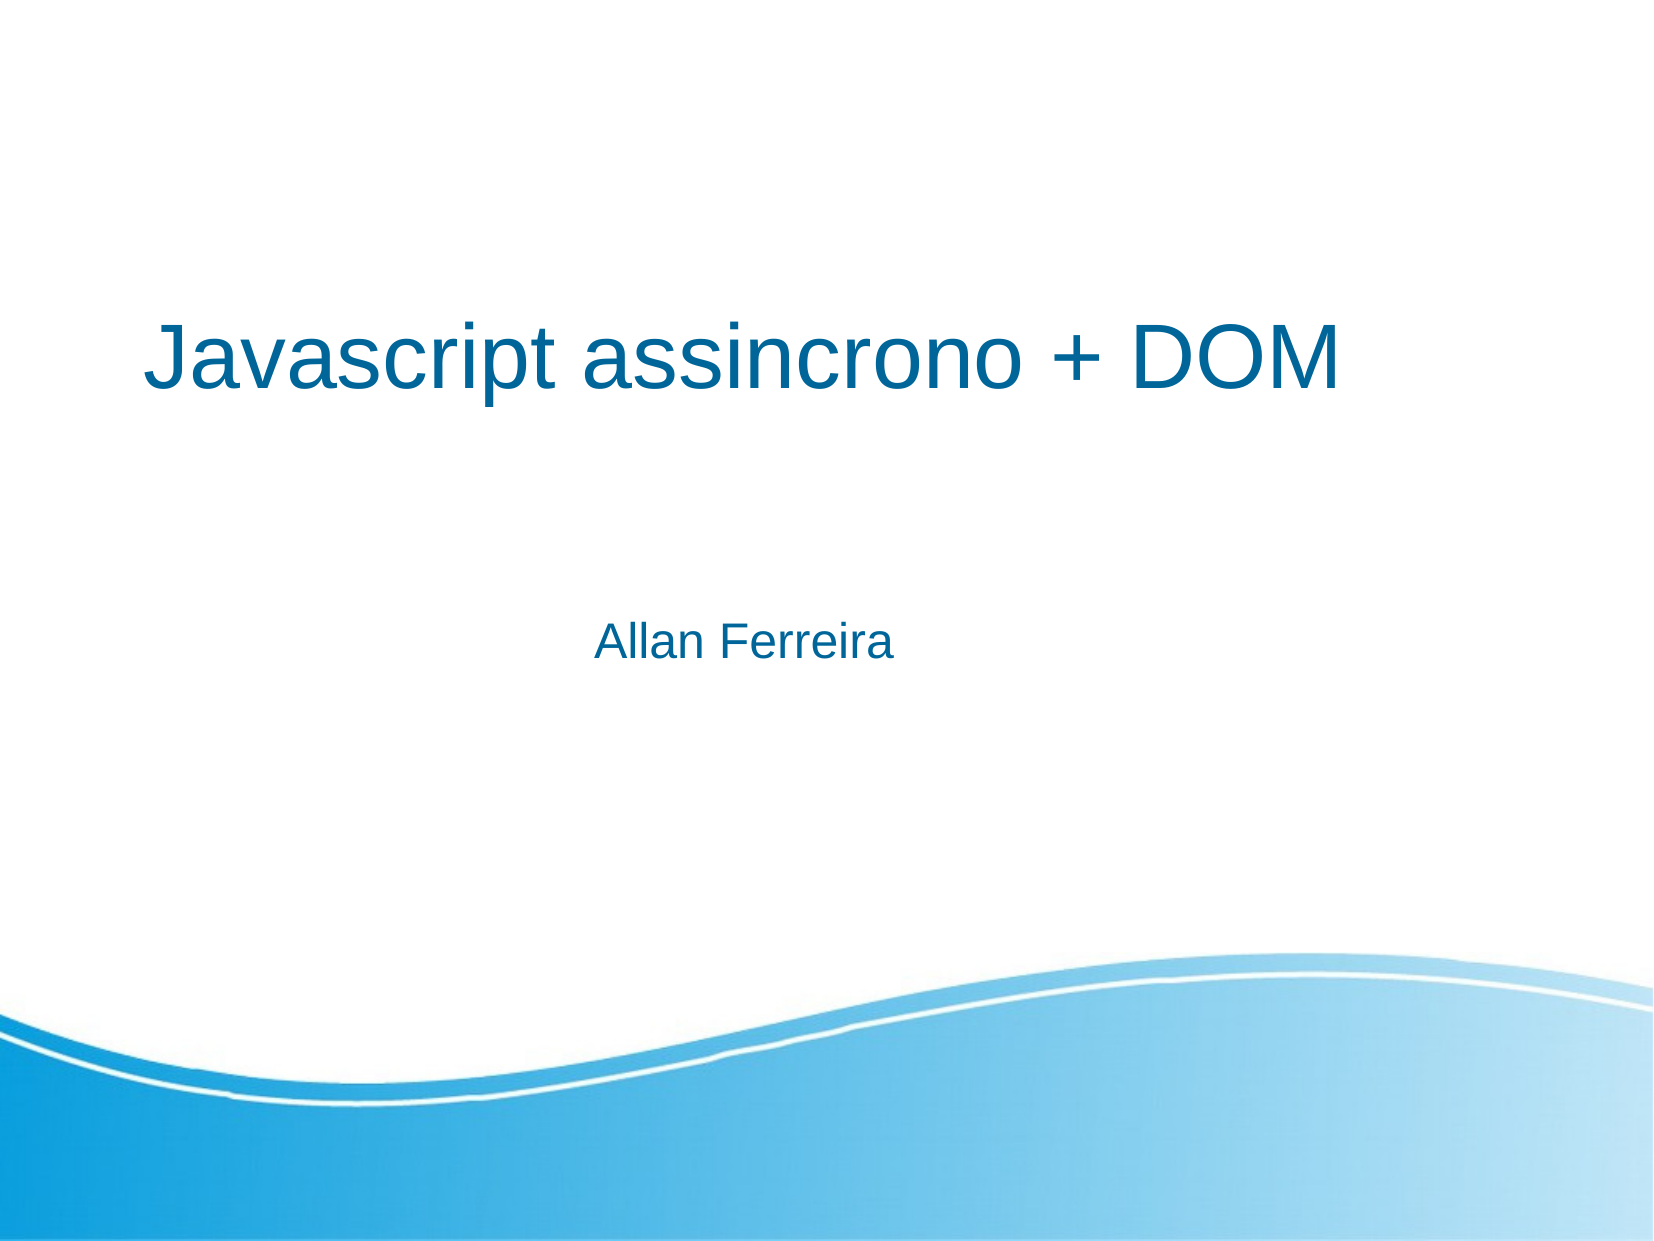

# Javascript assincrono + DOM Allan Ferreira